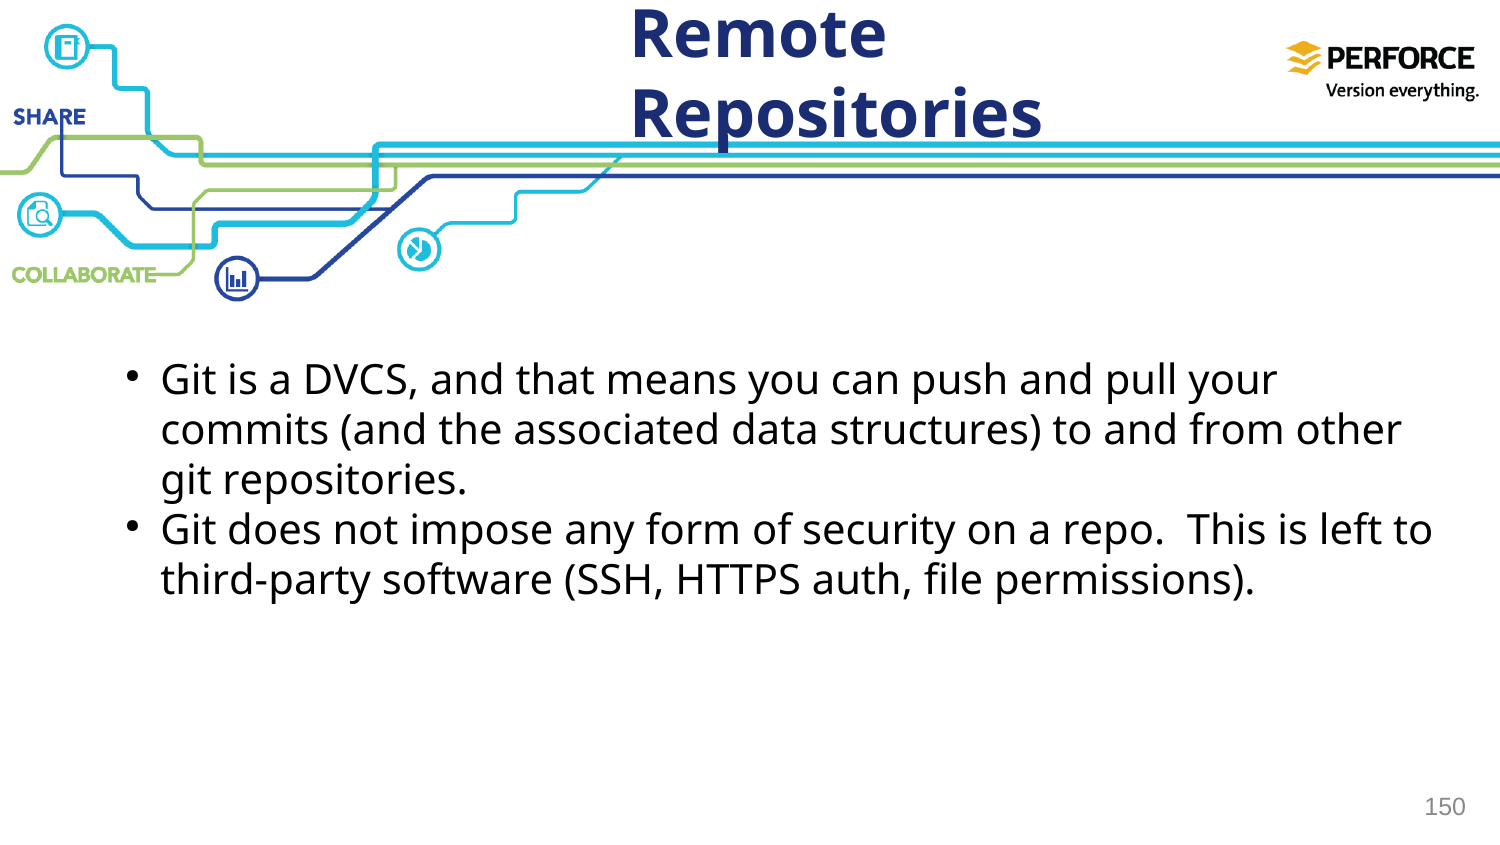

# Remote Repositories
Git is a DVCS, and that means you can push and pull your commits (and the associated data structures) to and from other git repositories.
Git does not impose any form of security on a repo. This is left to third-party software (SSH, HTTPS auth, file permissions).